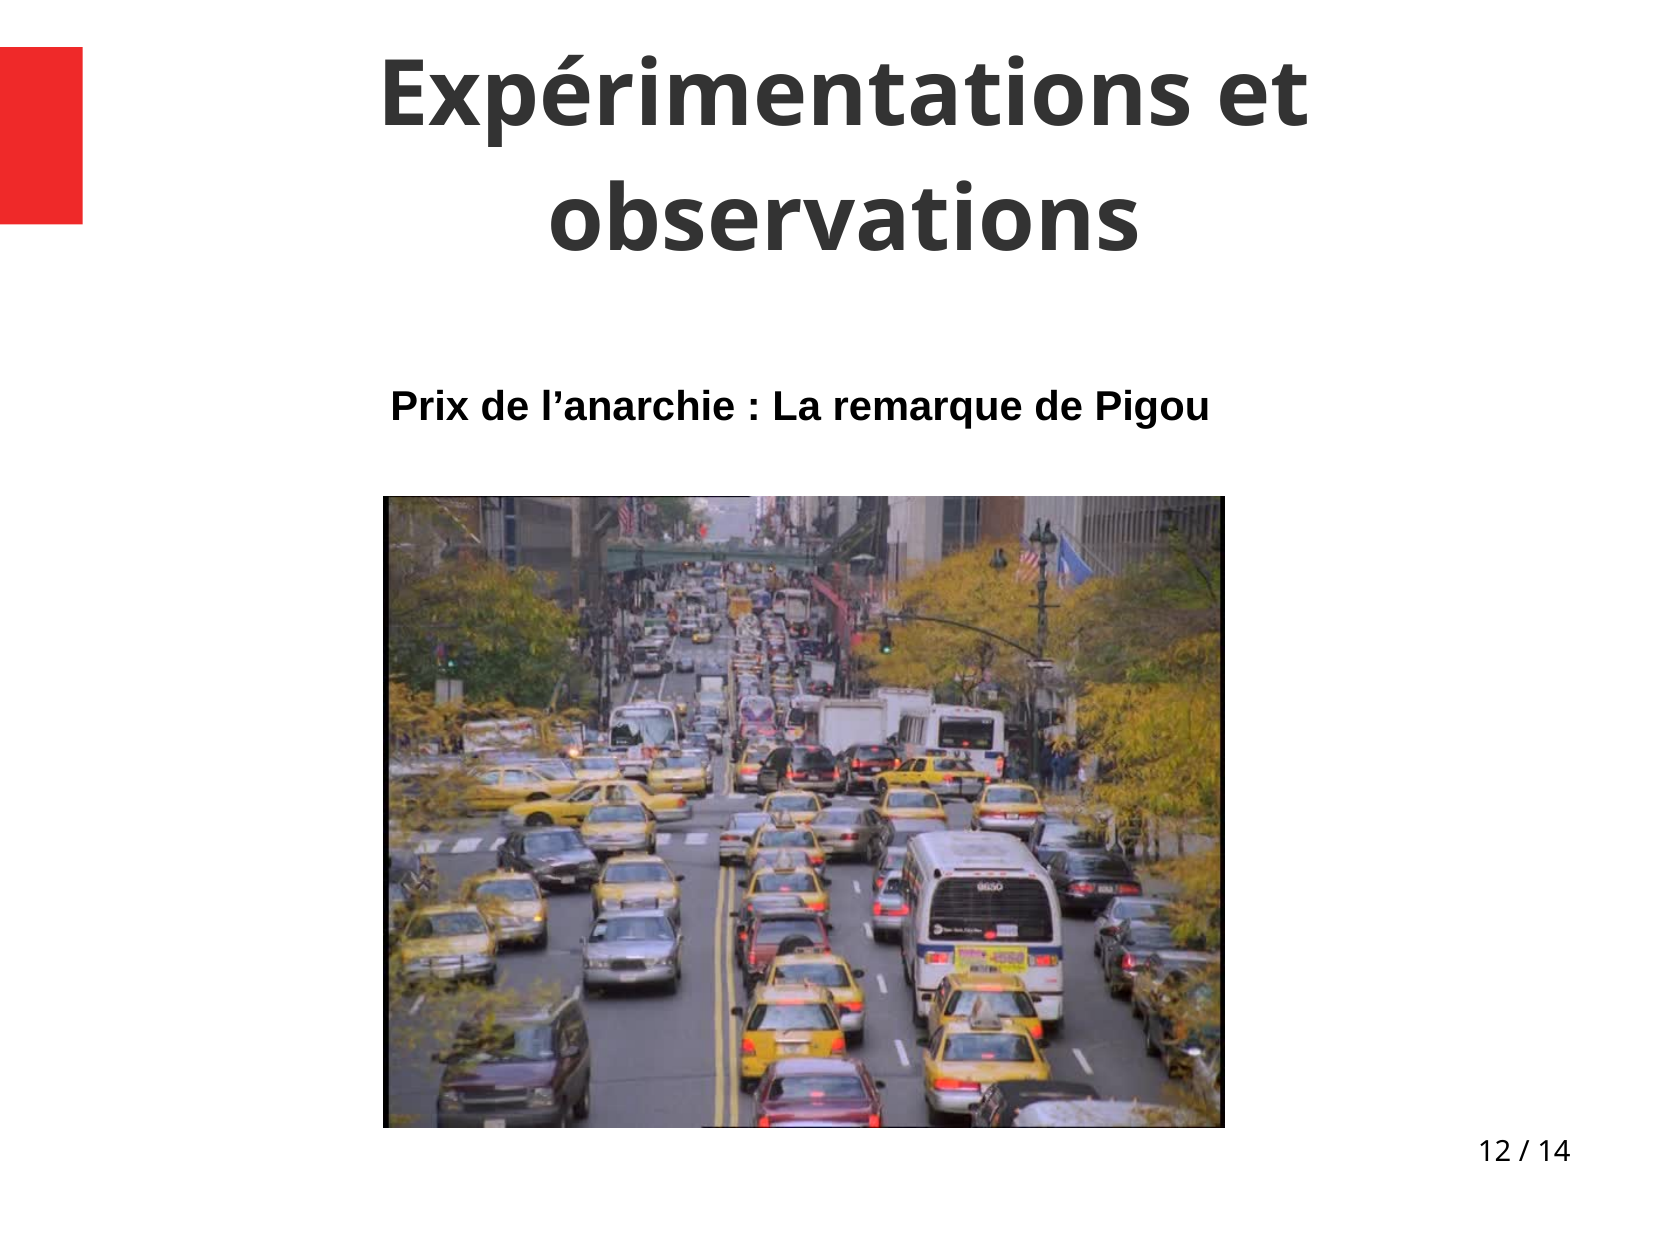

# Expérimentations et observations
Prix de l’anarchie : La remarque de Pigou
12